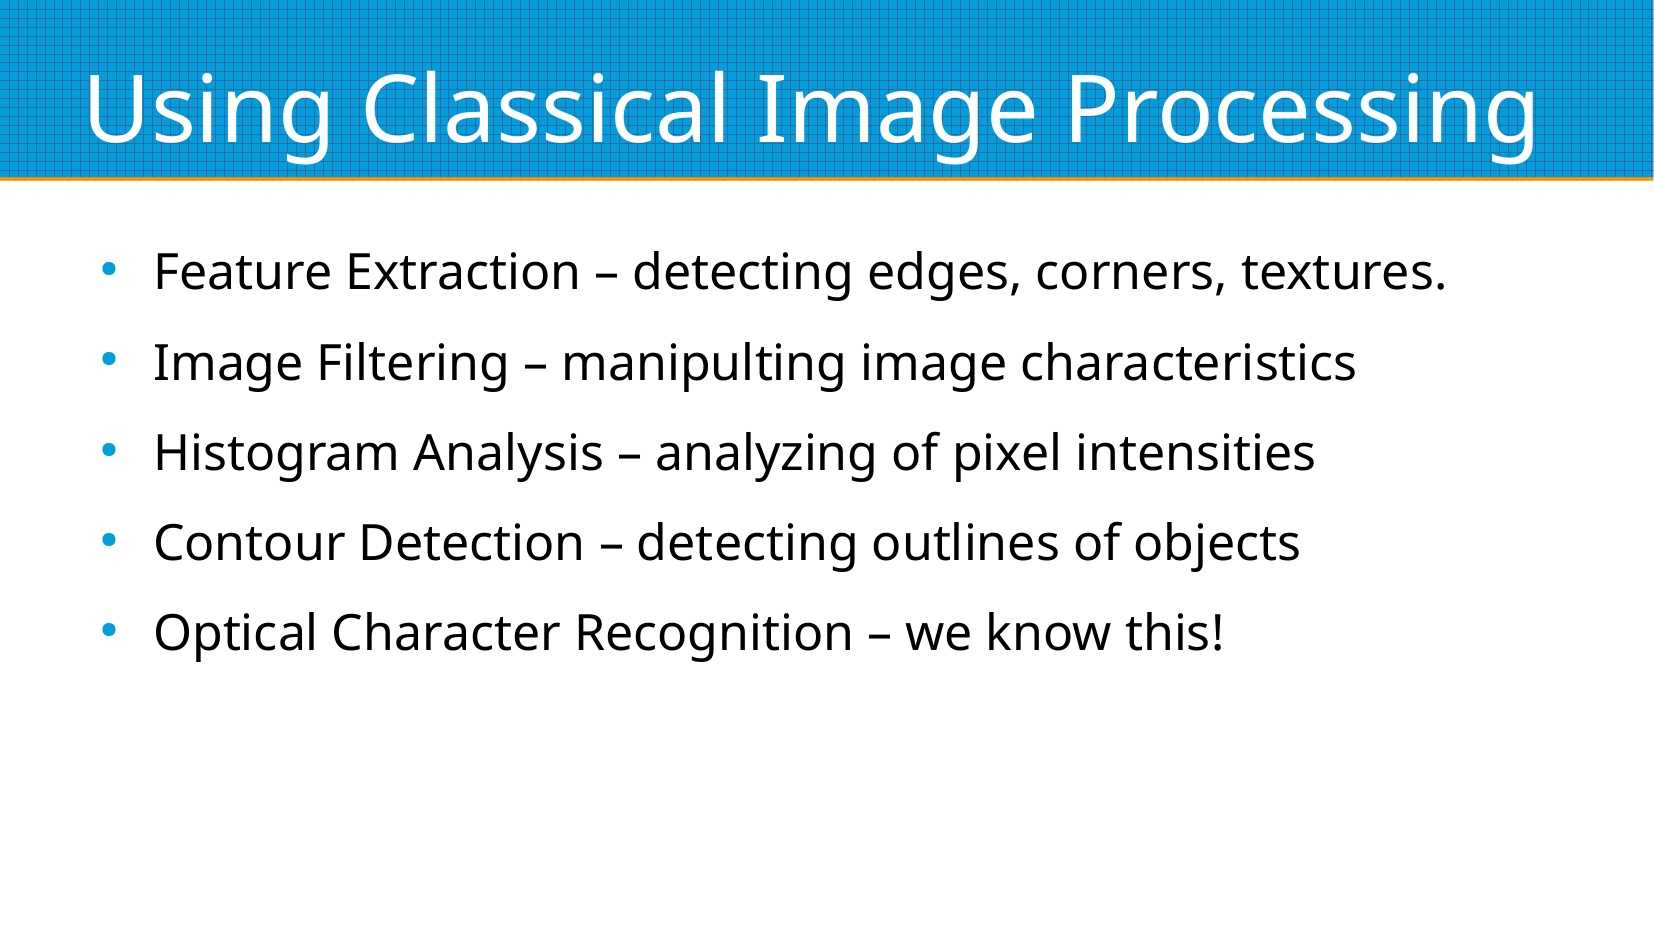

# Using Classical Image Processing
Feature Extraction – detecting edges, corners, textures.
Image Filtering – manipulting image characteristics
Histogram Analysis – analyzing of pixel intensities
Contour Detection – detecting outlines of objects
Optical Character Recognition – we know this!